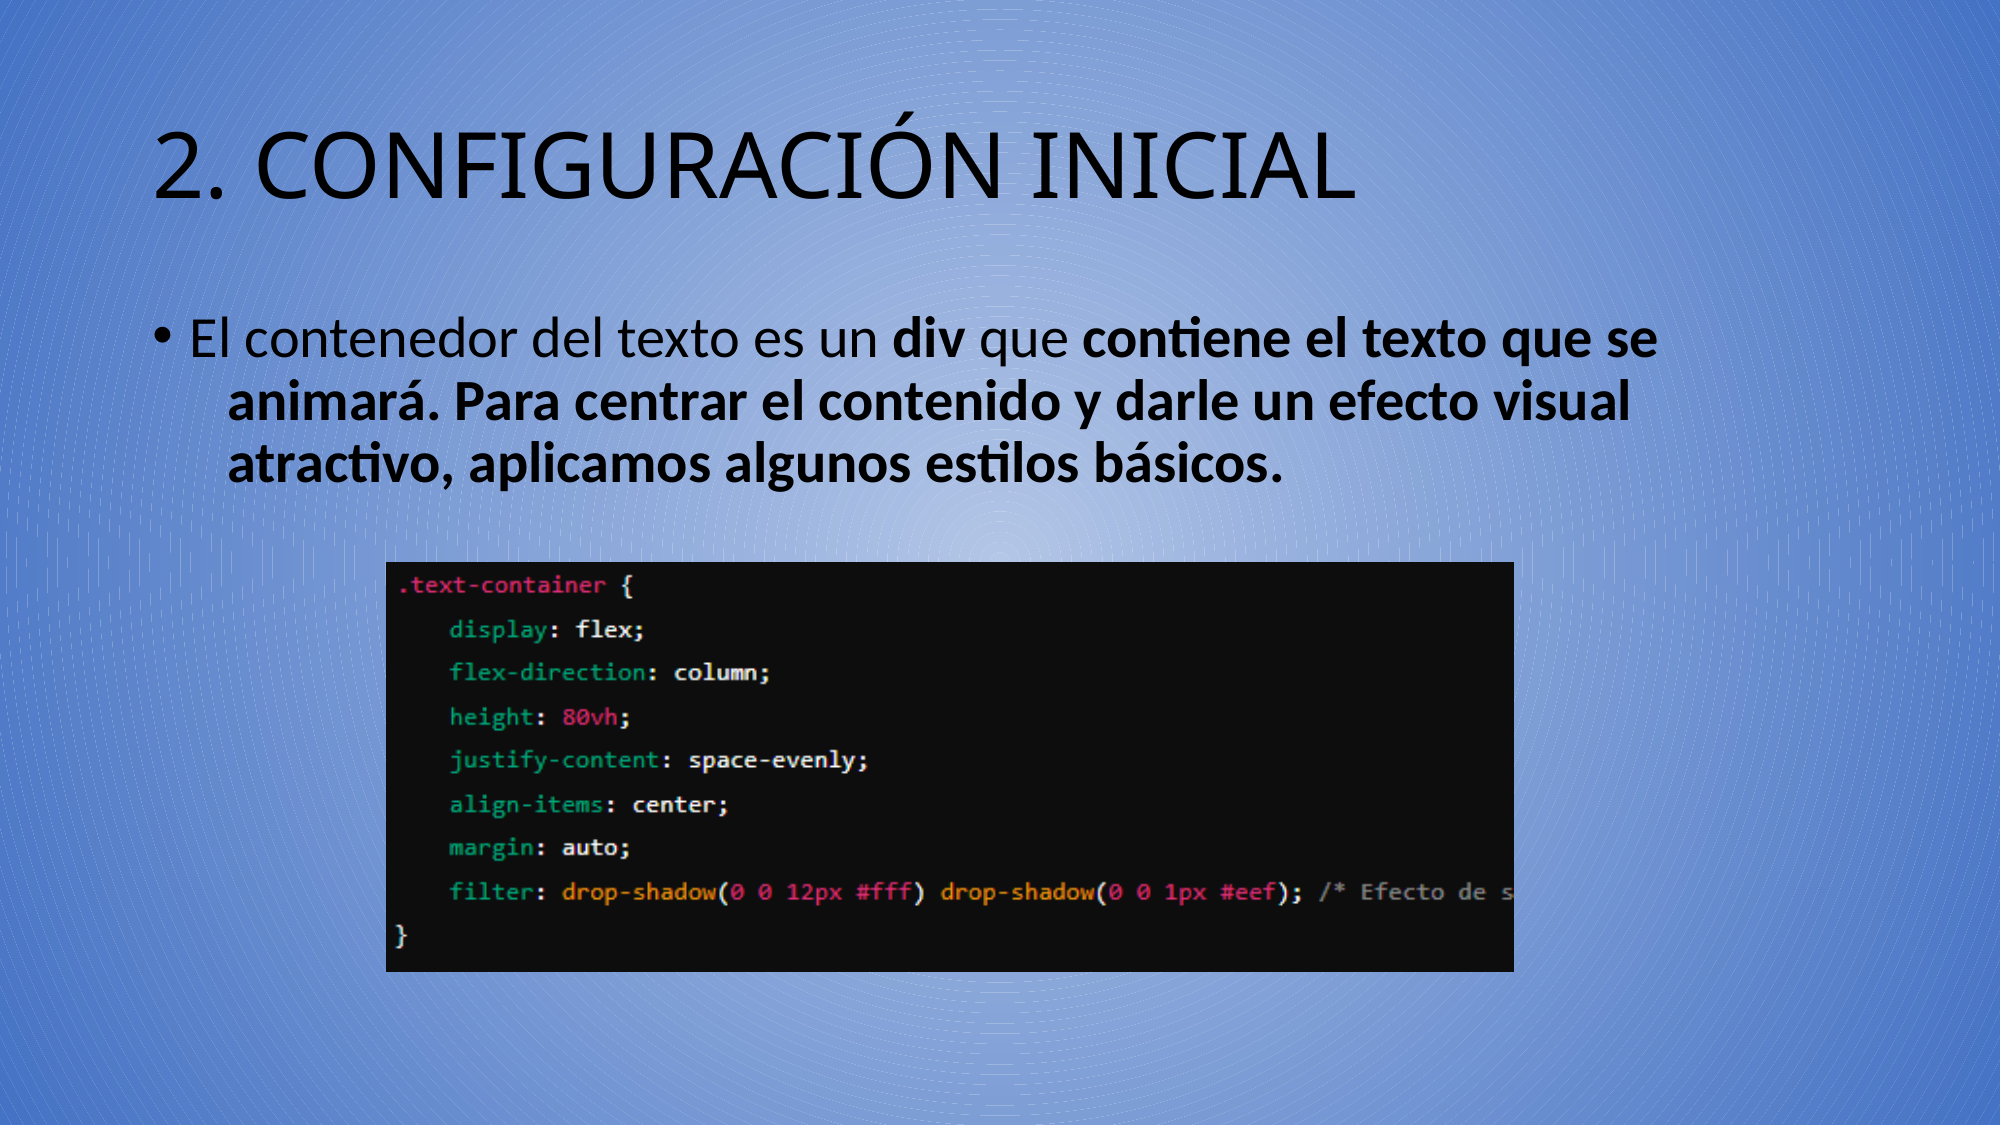

# 2. CONFIGURACIÓN INICIAL
El contenedor del texto es un div que contiene el texto que se animará. Para centrar el contenido y darle un efecto visual atractivo, aplicamos algunos estilos básicos.